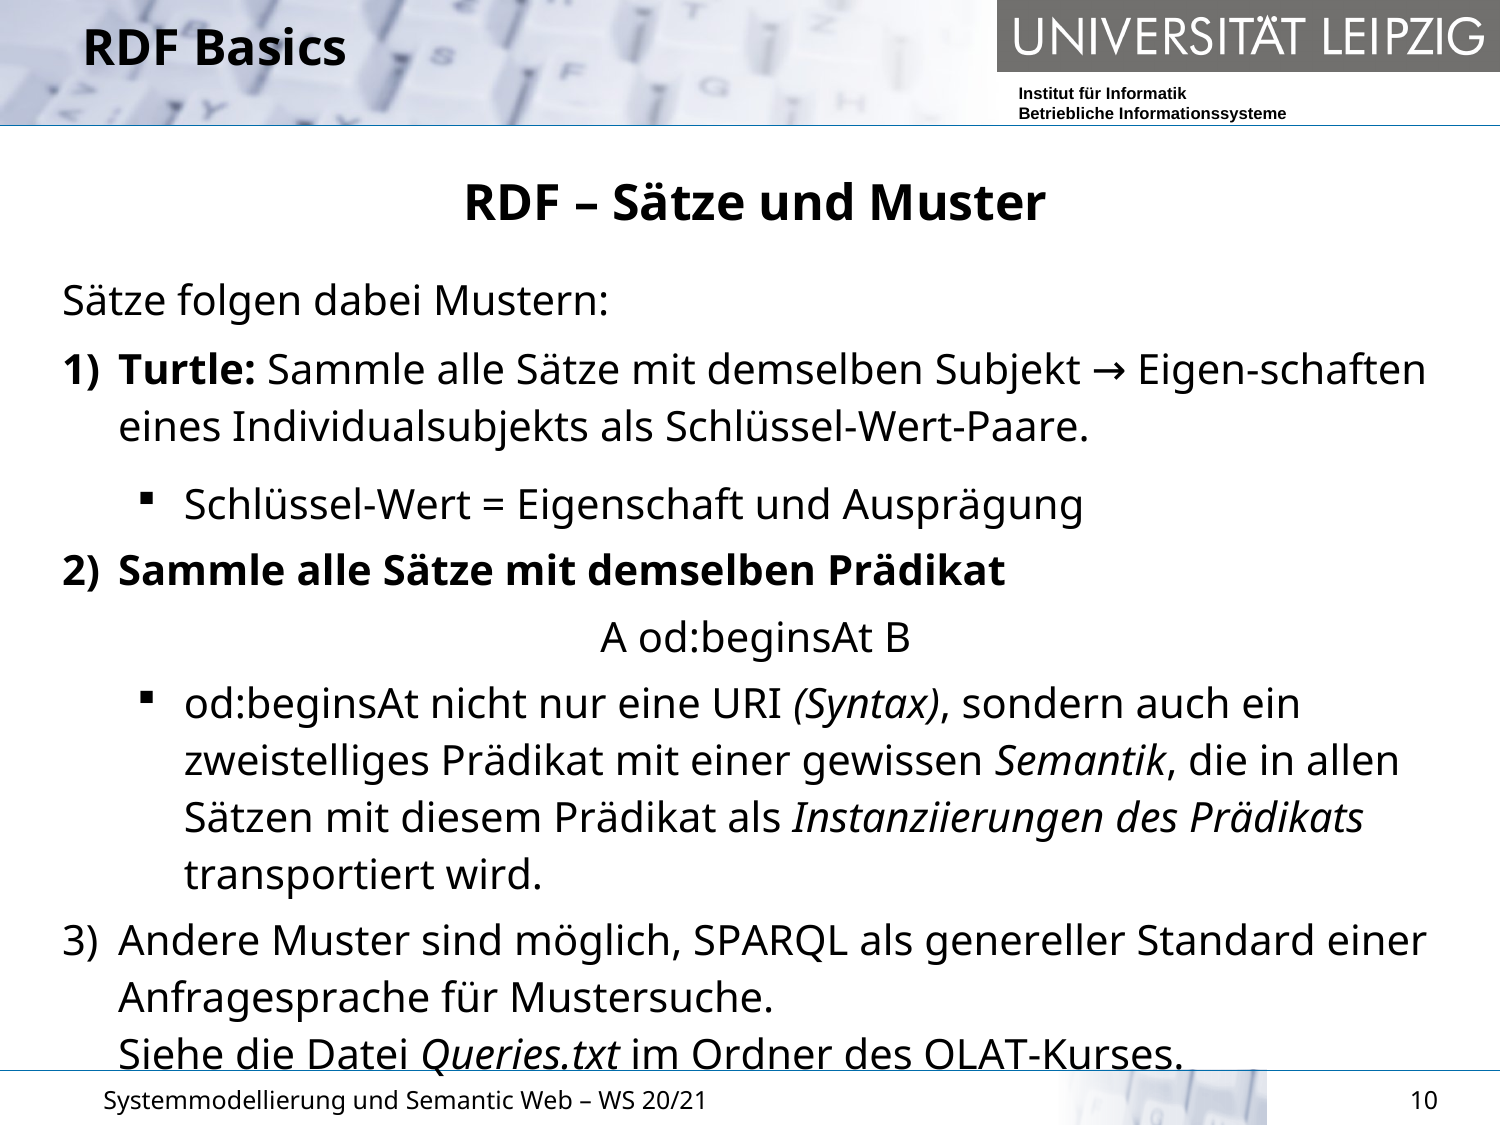

RDF Basics
# RDF – Sätze und Muster
Sätze folgen dabei Mustern:
Turtle: Sammle alle Sätze mit demselben Subjekt → Eigen-schaften eines Individualsubjekts als Schlüssel-Wert-Paare.
Schlüssel-Wert = Eigenschaft und Ausprägung
Sammle alle Sätze mit demselben Prädikat
A od:beginsAt B
od:beginsAt nicht nur eine URI (Syntax), sondern auch ein zweistelliges Prädikat mit einer gewissen Semantik, die in allen Sätzen mit diesem Prädikat als Instanziierungen des Prädikats transportiert wird.
Andere Muster sind möglich, SPARQL als genereller Standard einer Anfragesprache für Mustersuche.
Siehe die Datei Queries.txt im Ordner des OLAT-Kurses.
Systemmodellierung und Semantic Web – WS 20/21
10